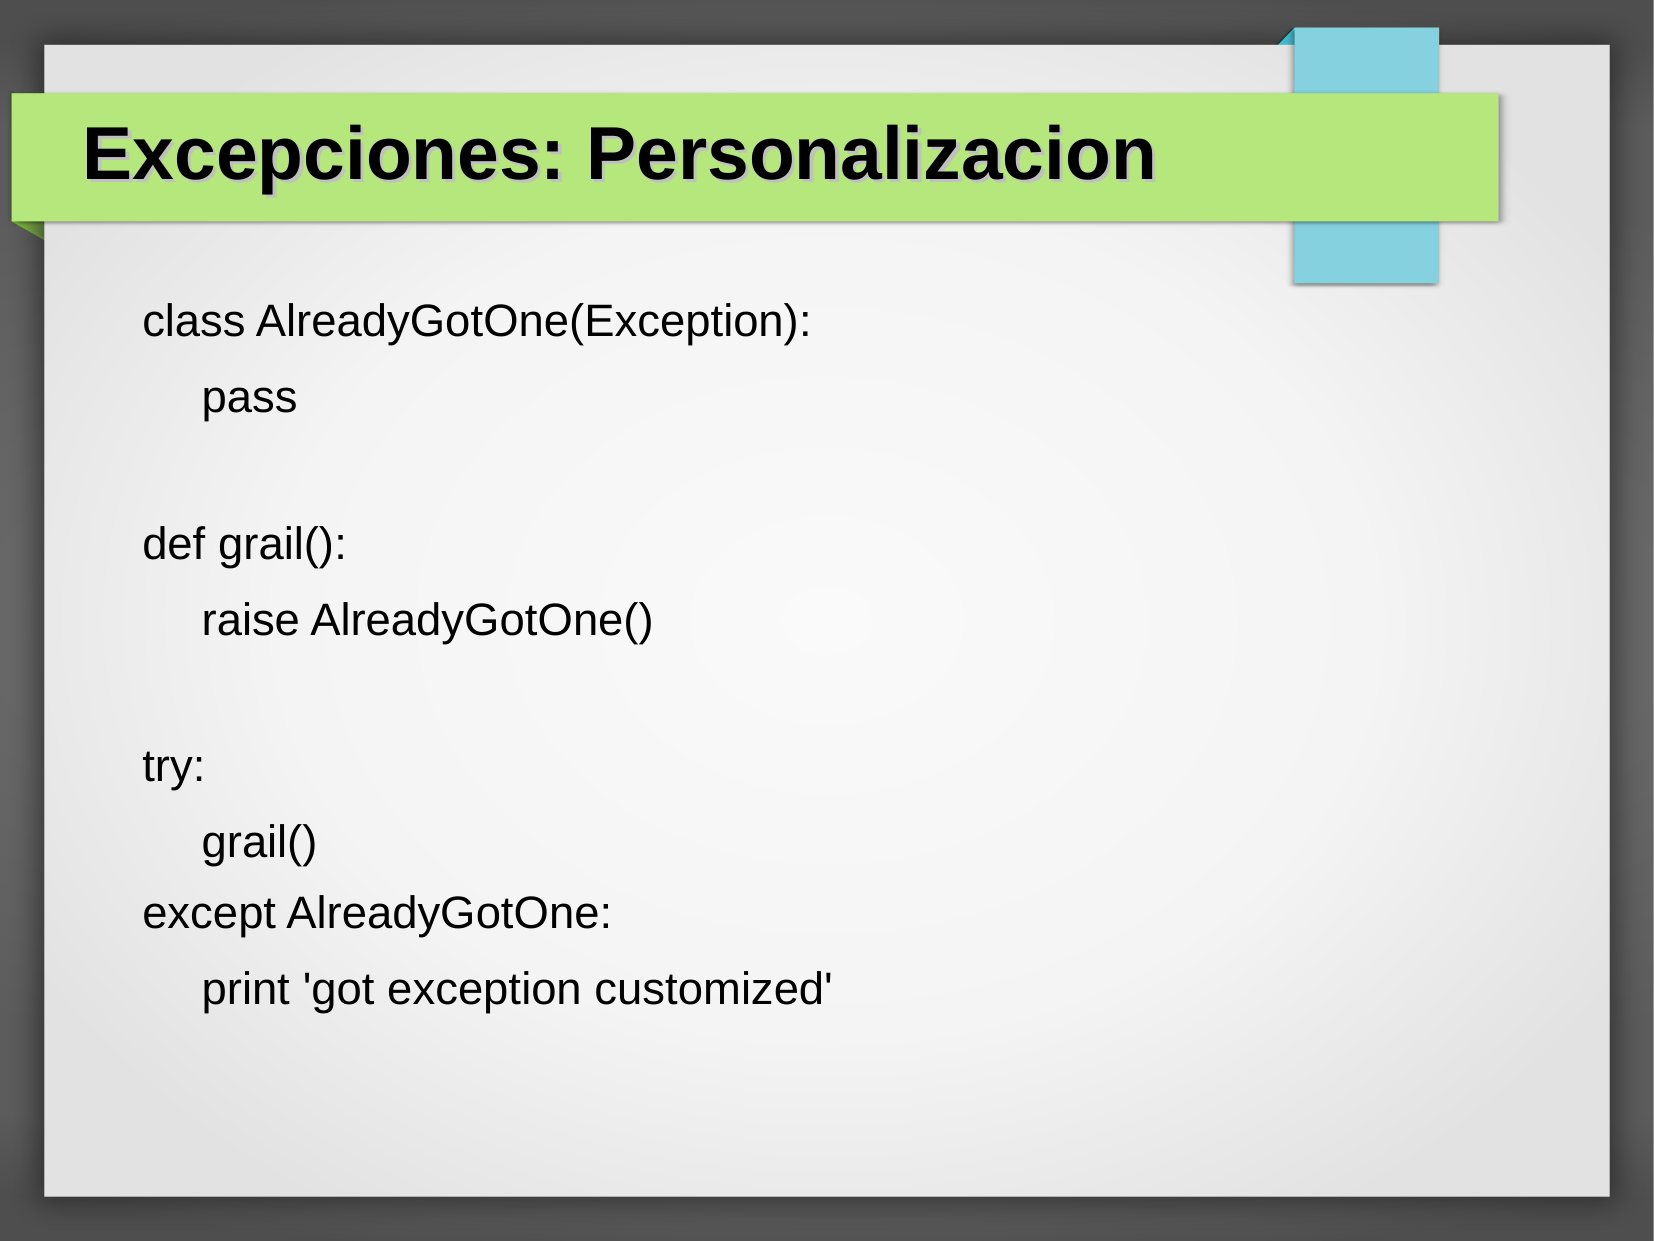

# Excepciones: Personalizacion
class AlreadyGotOne(Exception):
pass
def grail():
raise AlreadyGotOne()
try:
grail()
except AlreadyGotOne:
print 'got exception customized'